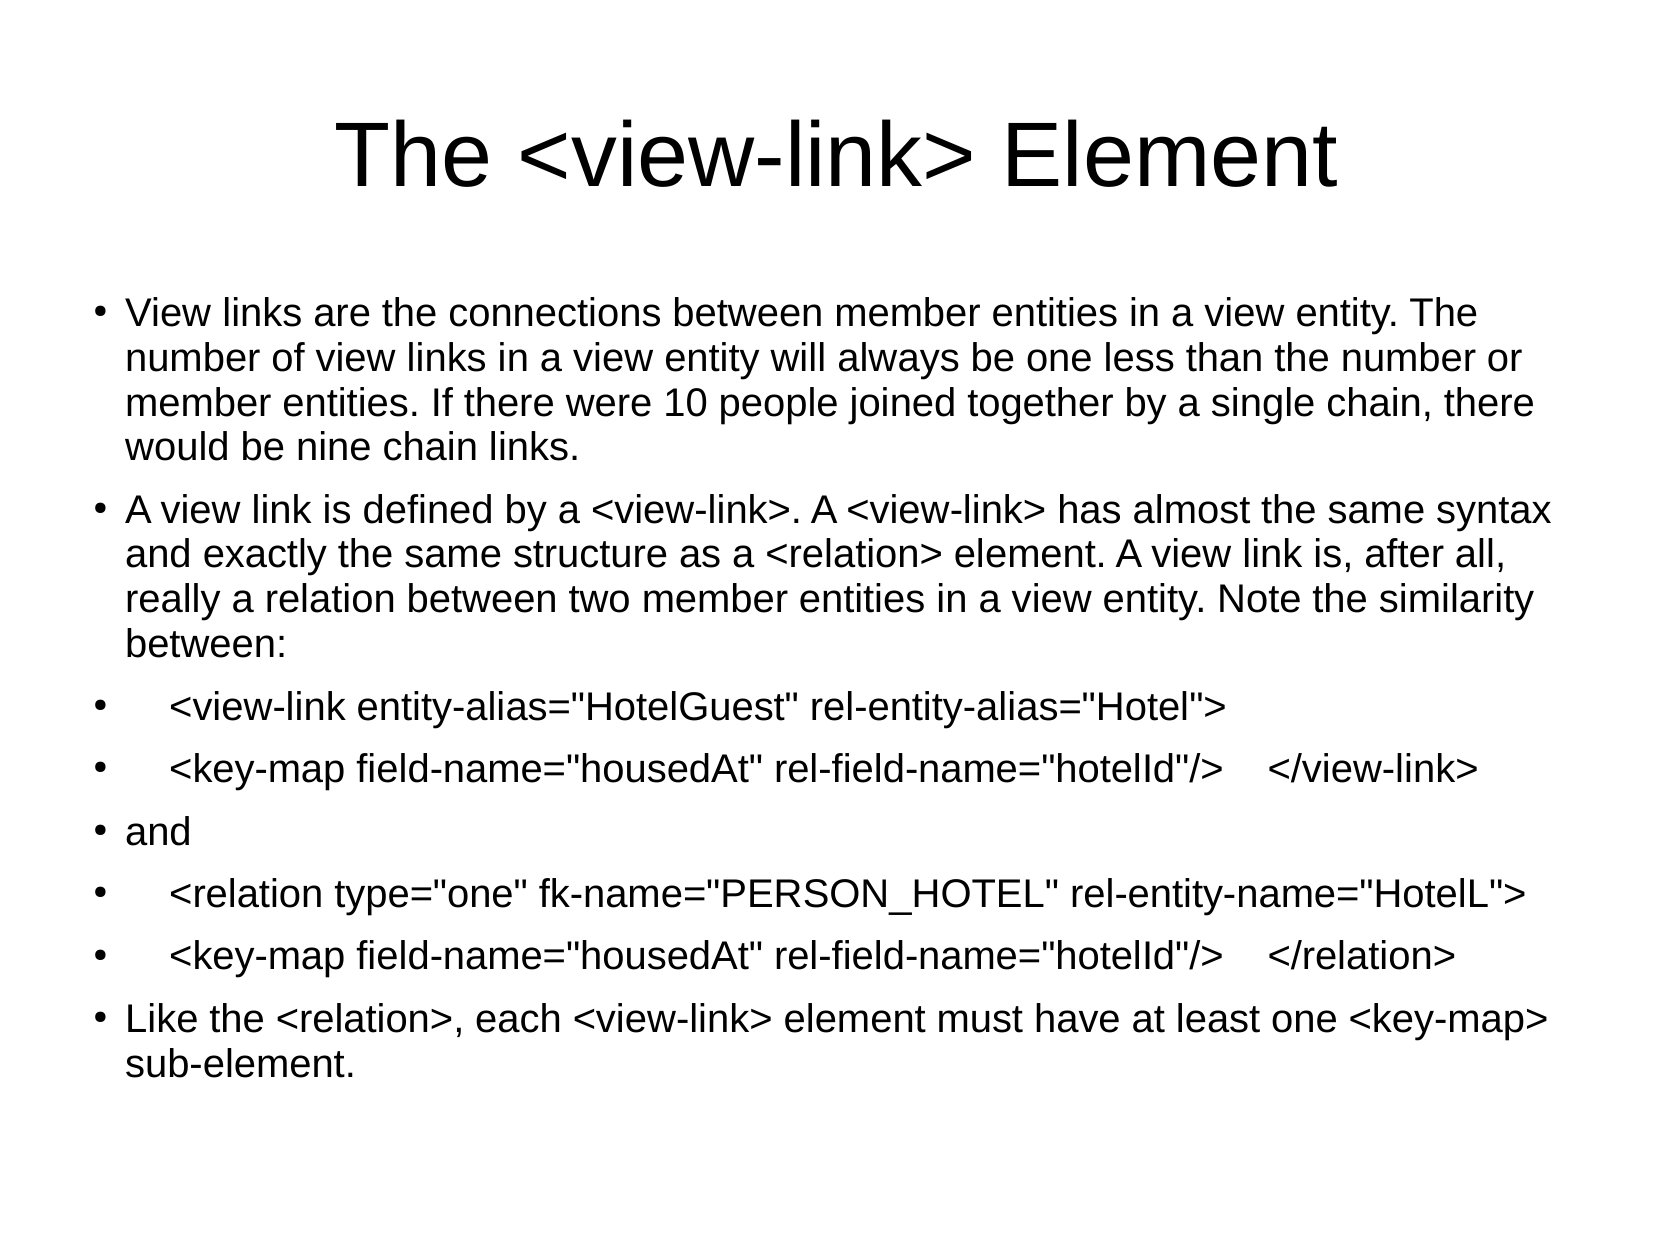

# The <view-link> Element
View links are the connections between member entities in a view entity. The number of view links in a view entity will always be one less than the number or member entities. If there were 10 people joined together by a single chain, there would be nine chain links.
A view link is defined by a <view-link>. A <view-link> has almost the same syntax and exactly the same structure as a <relation> element. A view link is, after all, really a relation between two member entities in a view entity. Note the similarity between:
 <view-link entity-alias="HotelGuest" rel-entity-alias="Hotel">
 <key-map field-name="housedAt" rel-field-name="hotelId"/> </view-link>
and
 <relation type="one" fk-name="PERSON_HOTEL" rel-entity-name="HotelL">
 <key-map field-name="housedAt" rel-field-name="hotelId"/> </relation>
Like the <relation>, each <view-link> element must have at least one <key-map> sub-element.